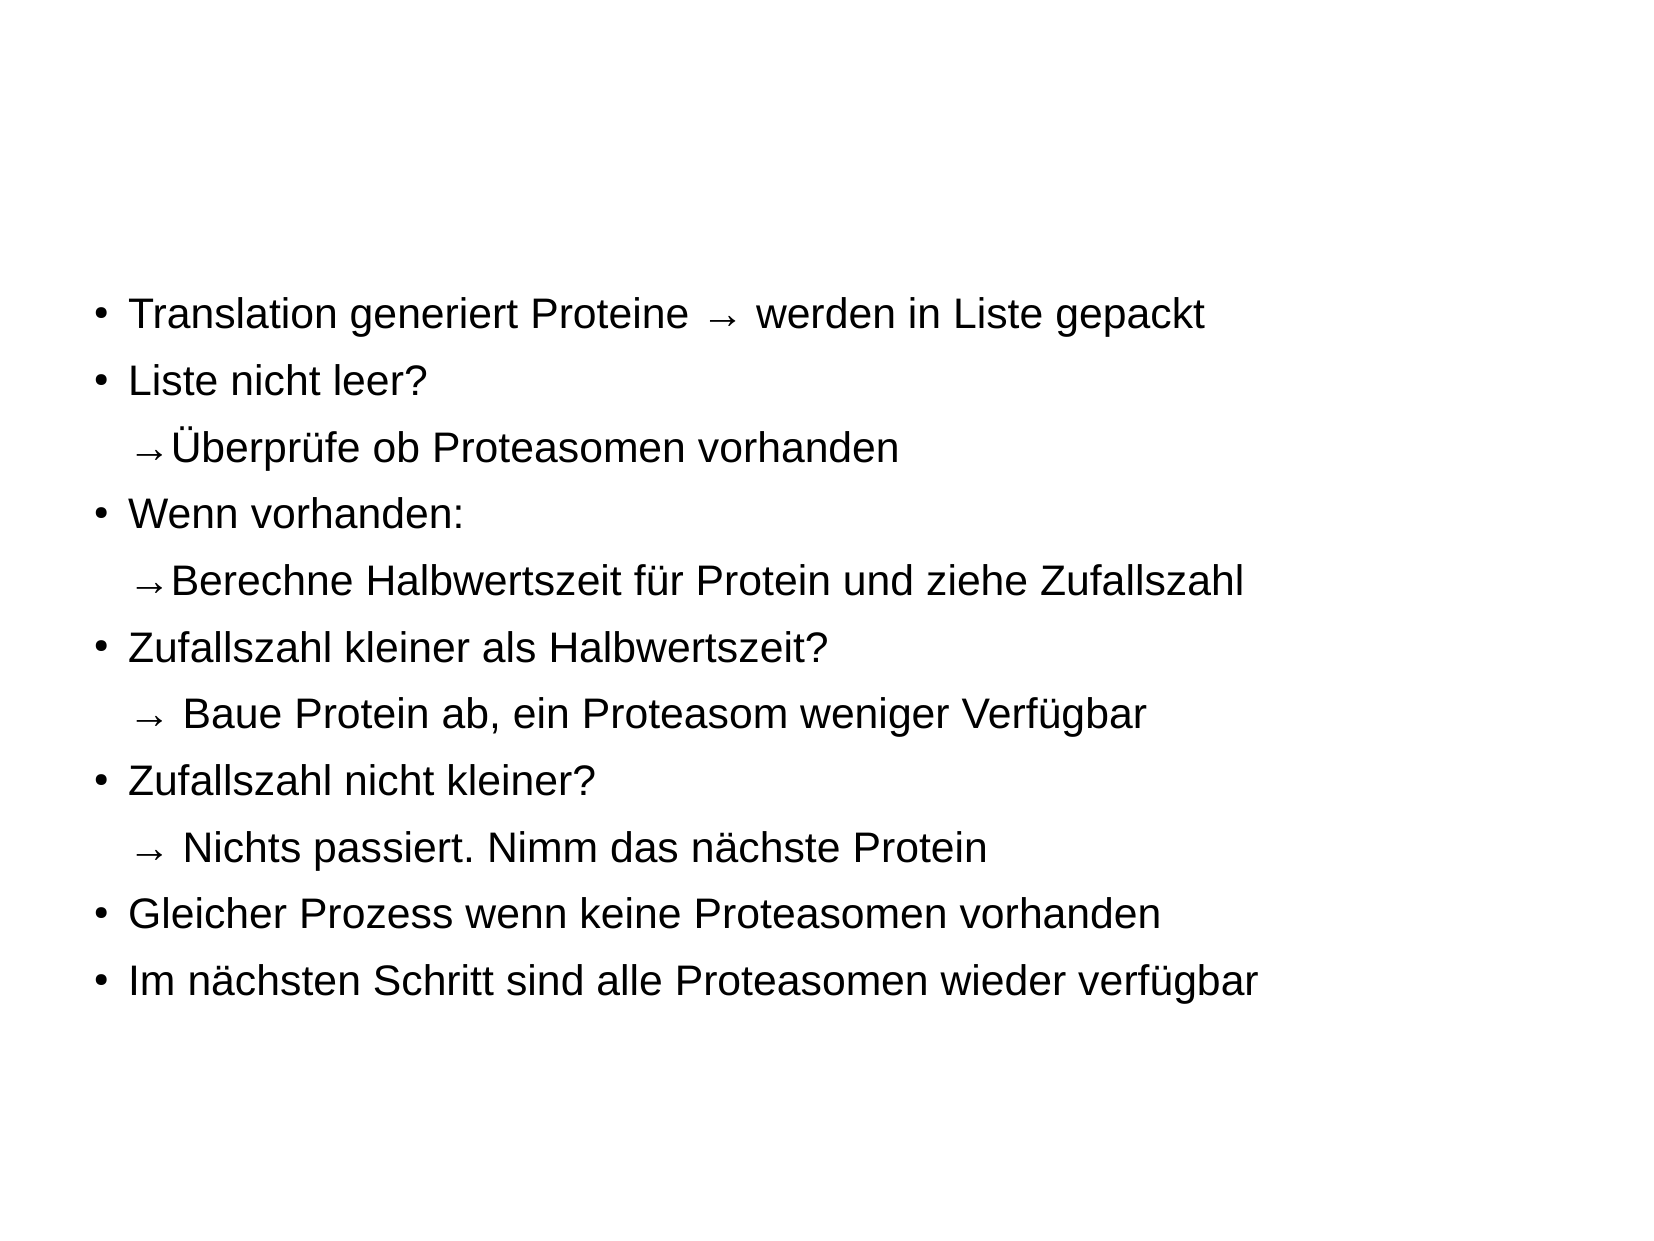

#
Translation generiert Proteine → werden in Liste gepackt
Liste nicht leer?
→Überprüfe ob Proteasomen vorhanden
Wenn vorhanden:
→Berechne Halbwertszeit für Protein und ziehe Zufallszahl
Zufallszahl kleiner als Halbwertszeit?
→ Baue Protein ab, ein Proteasom weniger Verfügbar
Zufallszahl nicht kleiner?
→ Nichts passiert. Nimm das nächste Protein
Gleicher Prozess wenn keine Proteasomen vorhanden
Im nächsten Schritt sind alle Proteasomen wieder verfügbar